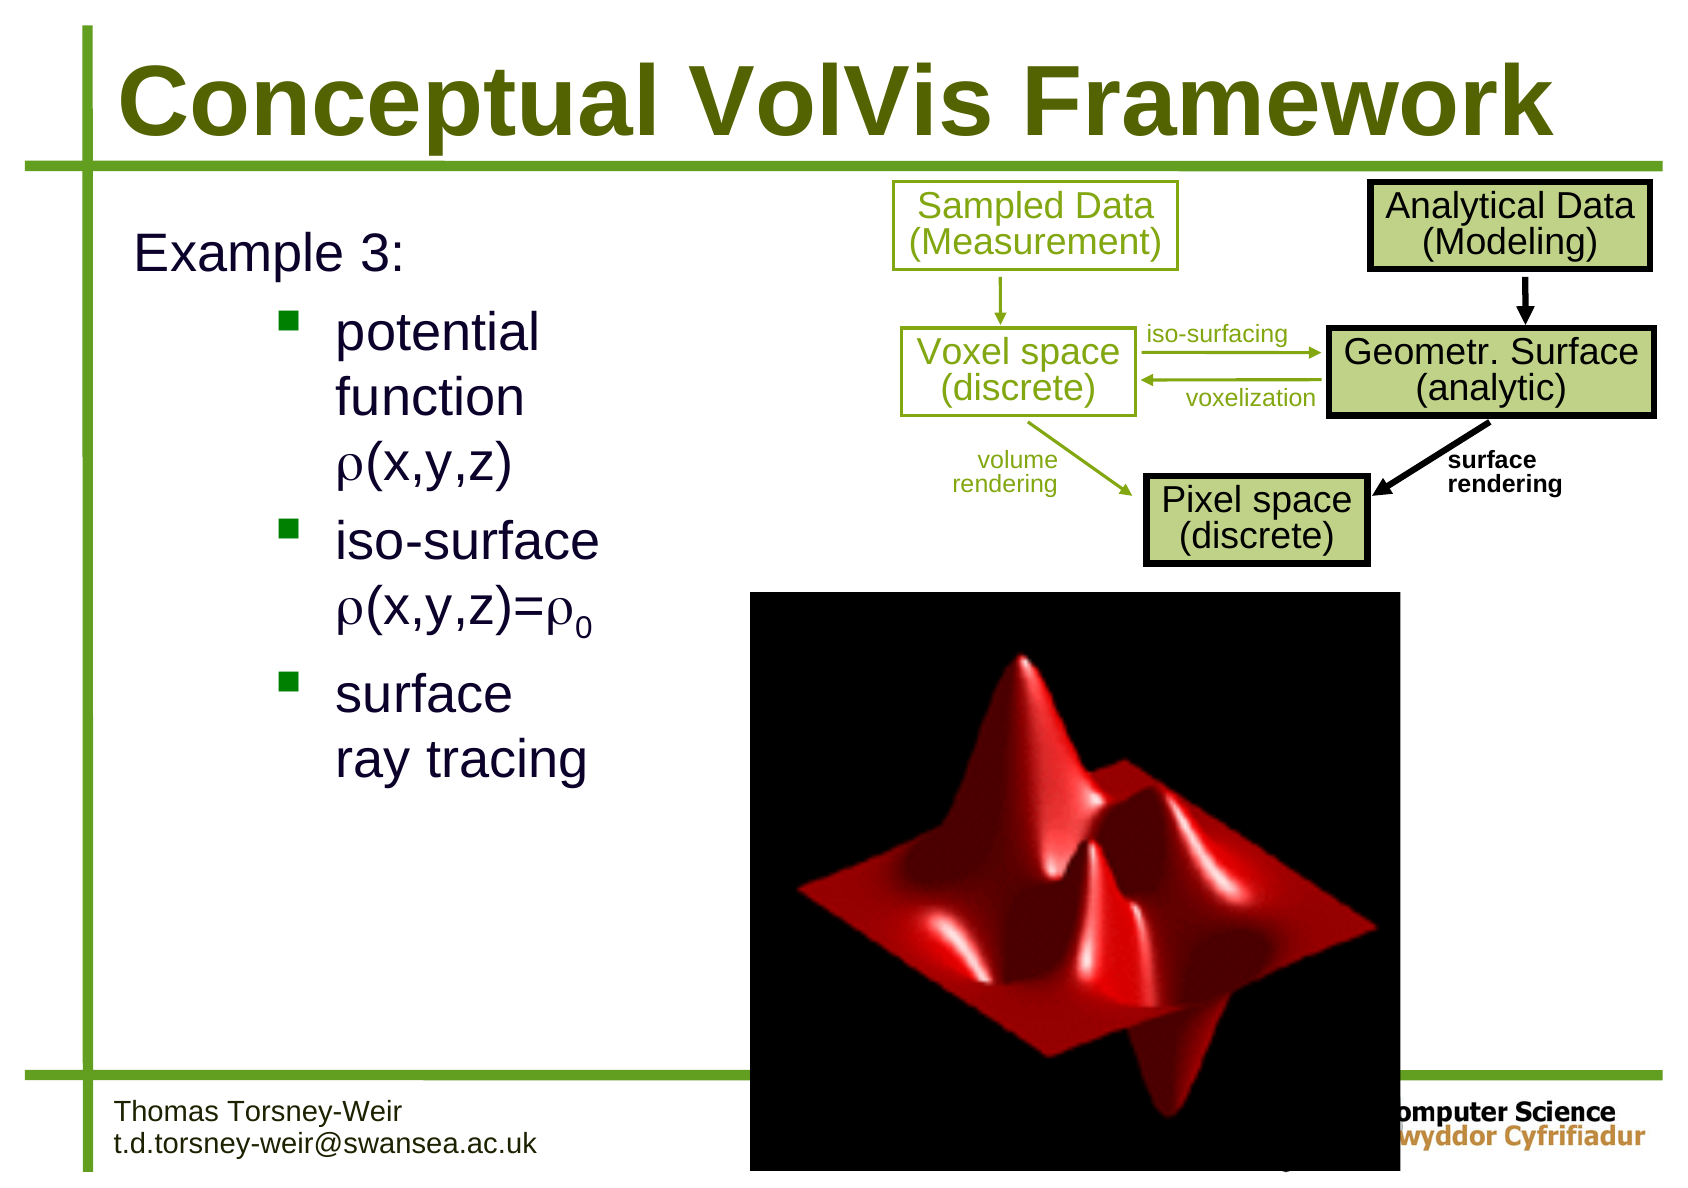

# Conceptual VolVis Framework
Sampled Data
(Measurement)
Analytical Data
(Modeling)
Example 3:
potential function
(x,y,z)
iso-surface
(x,y,z)=0
surface
ray tracing
iso-surfacing
Voxel space
(discrete)
Geometr. Surface
(analytic)
voxelization
volume
rendering
surface
rendering
Pixel space
(discrete)